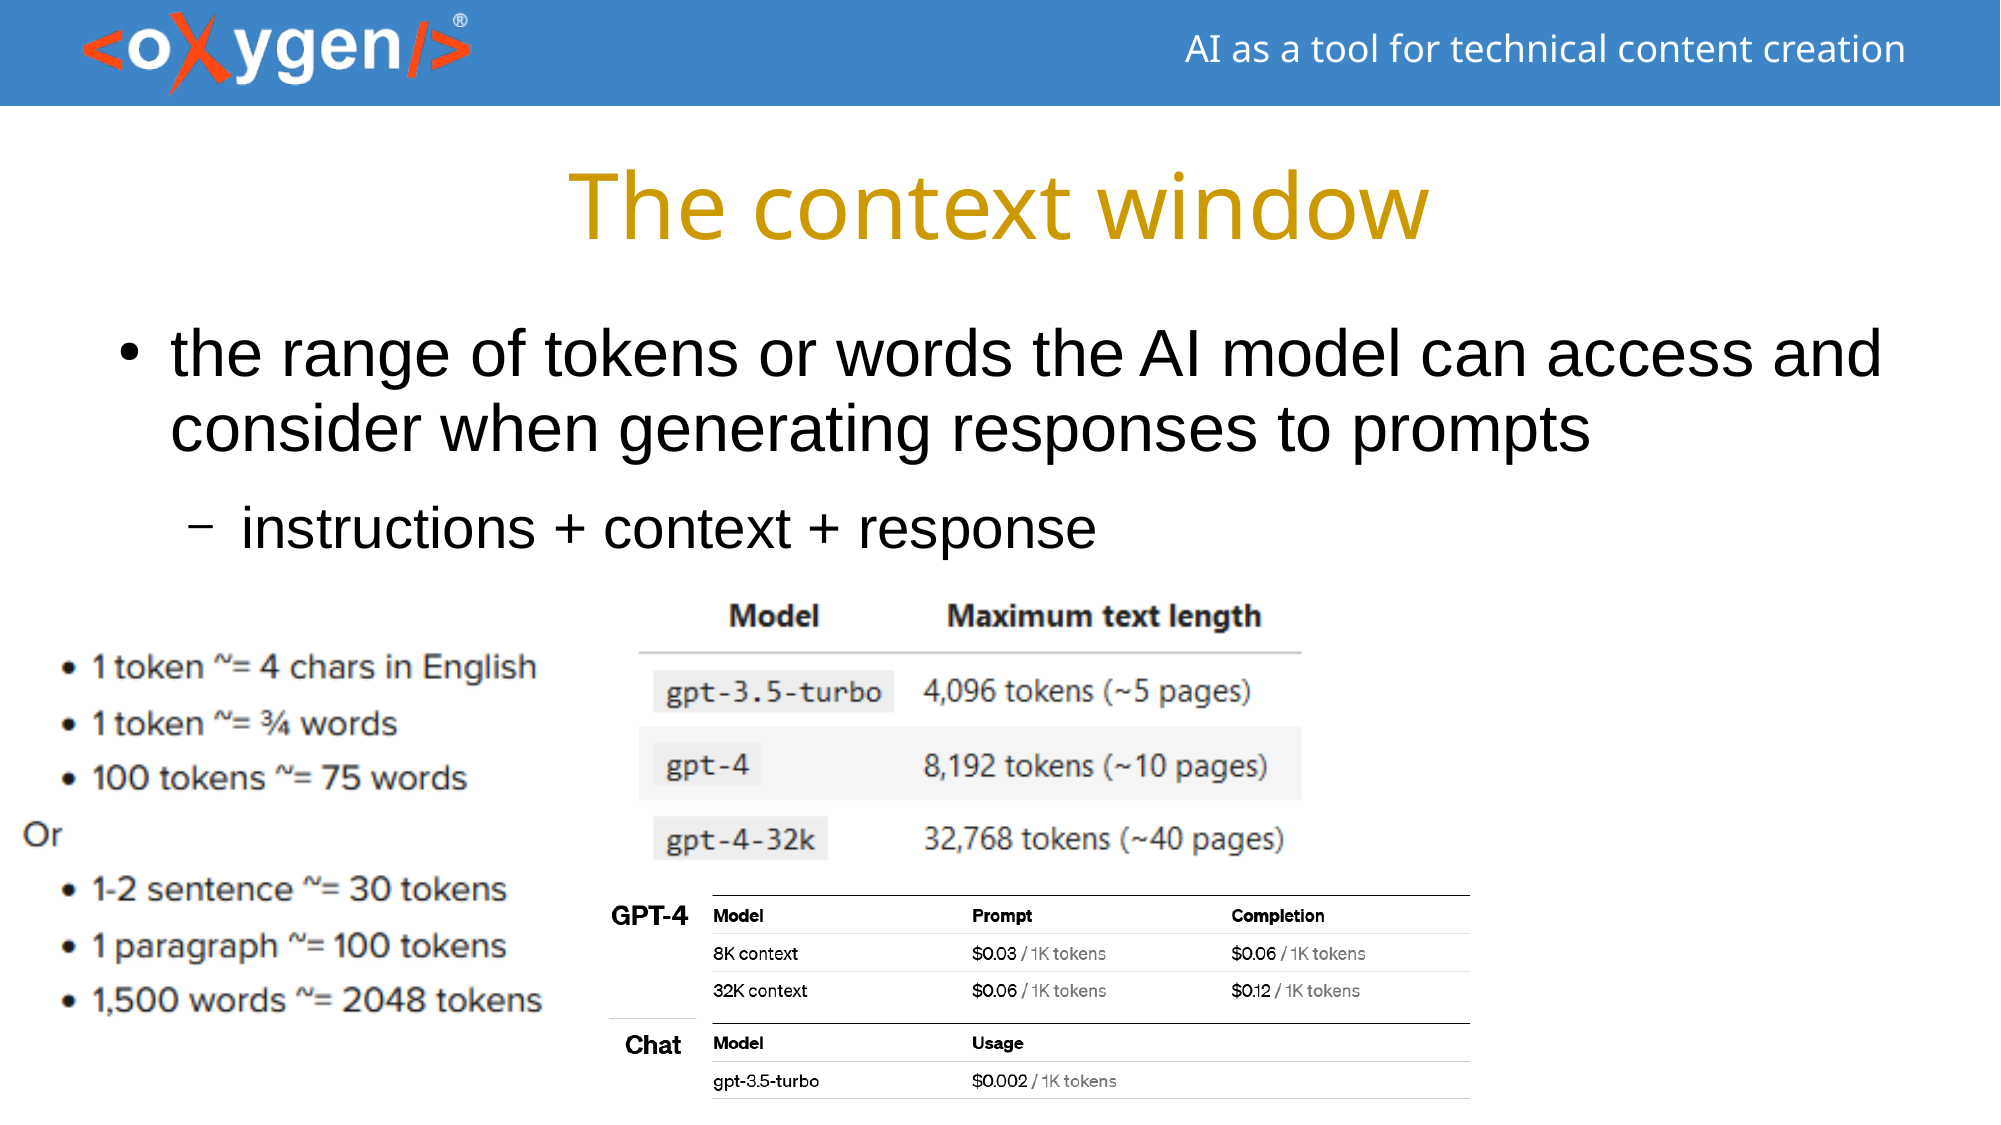

# The context window
the range of tokens or words the AI model can access and consider when generating responses to prompts
instructions + context + response